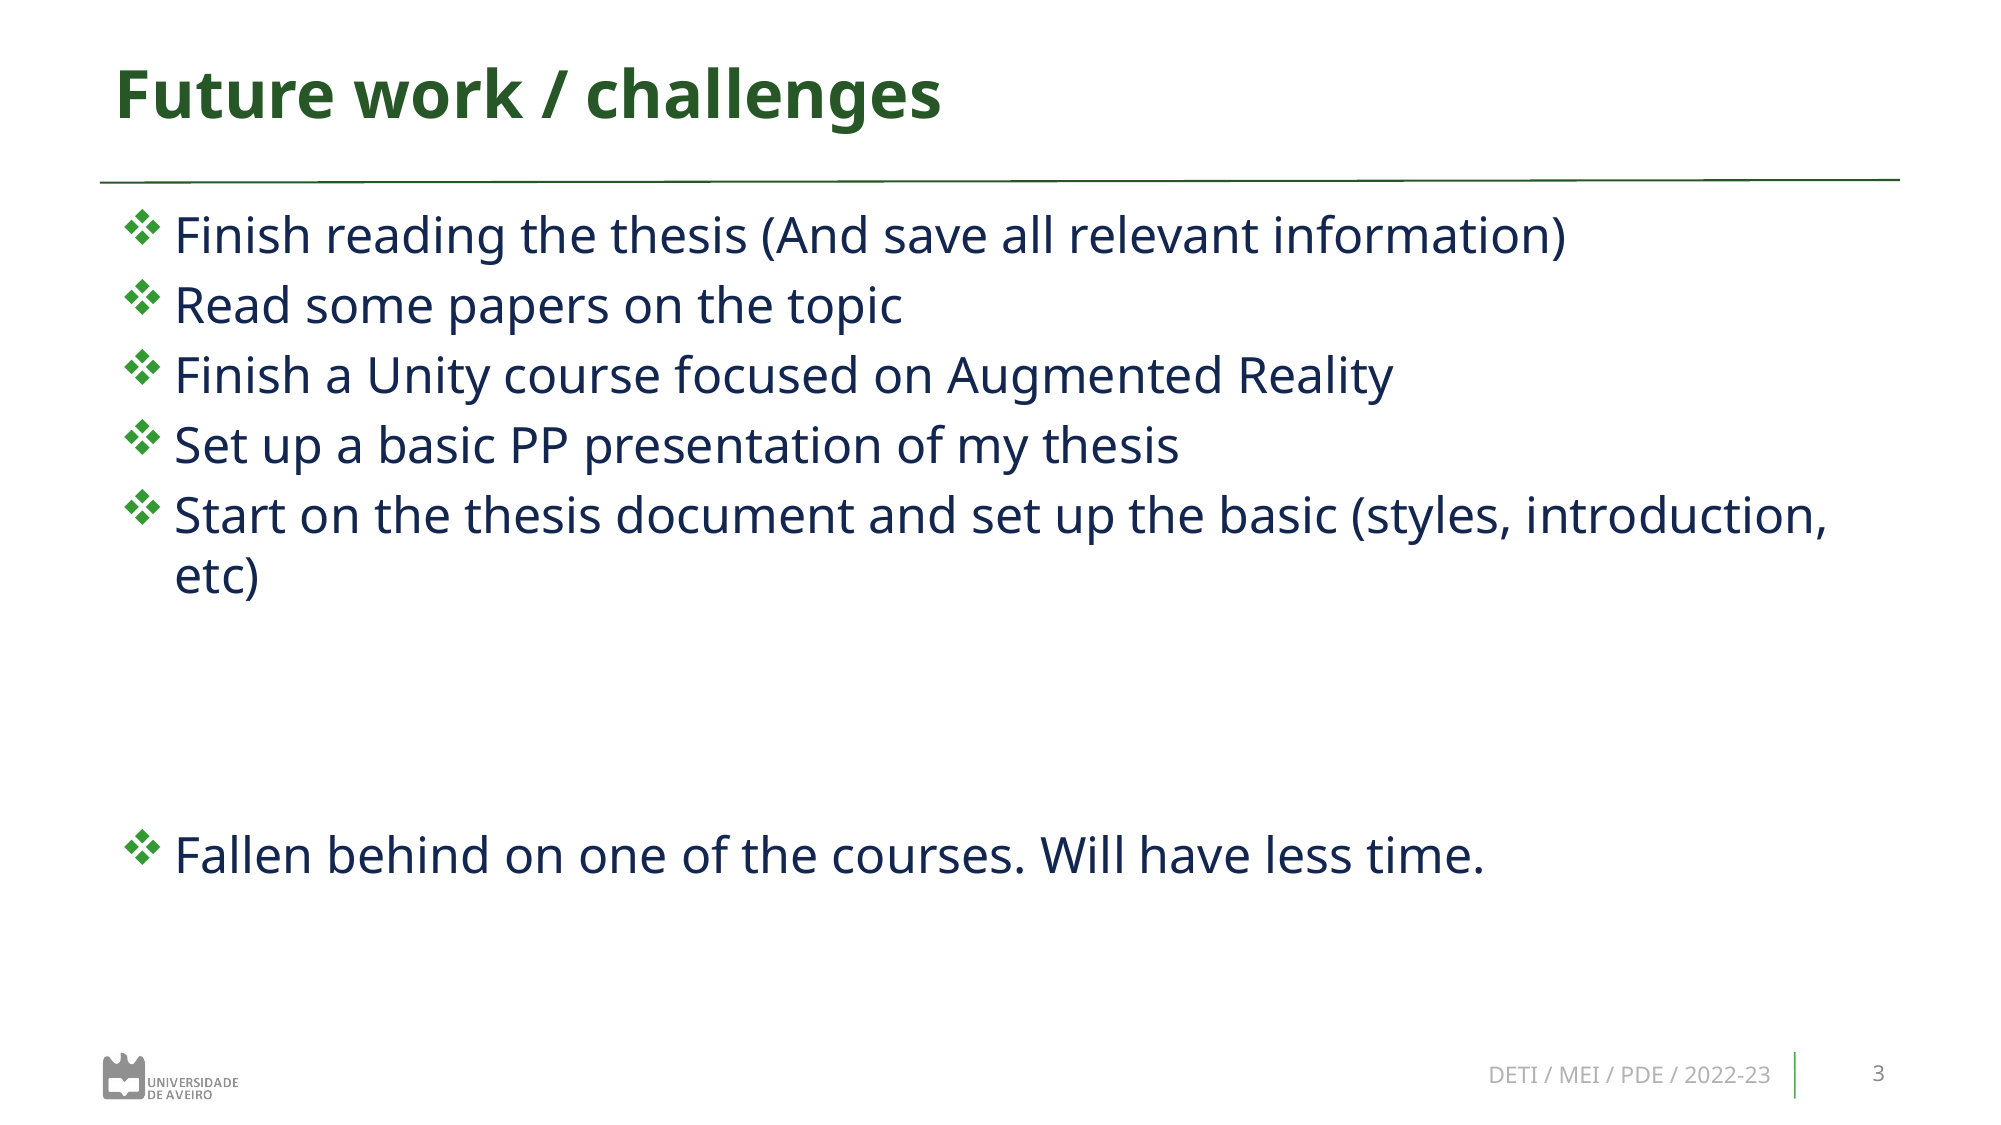

# Future work / challenges
Finish reading the thesis (And save all relevant information)
Read some papers on the topic
Finish a Unity course focused on Augmented Reality
Set up a basic PP presentation of my thesis
Start on the thesis document and set up the basic (styles, introduction, etc)
Fallen behind on one of the courses. Will have less time.
DETI / MEI / PDE / 2022-23